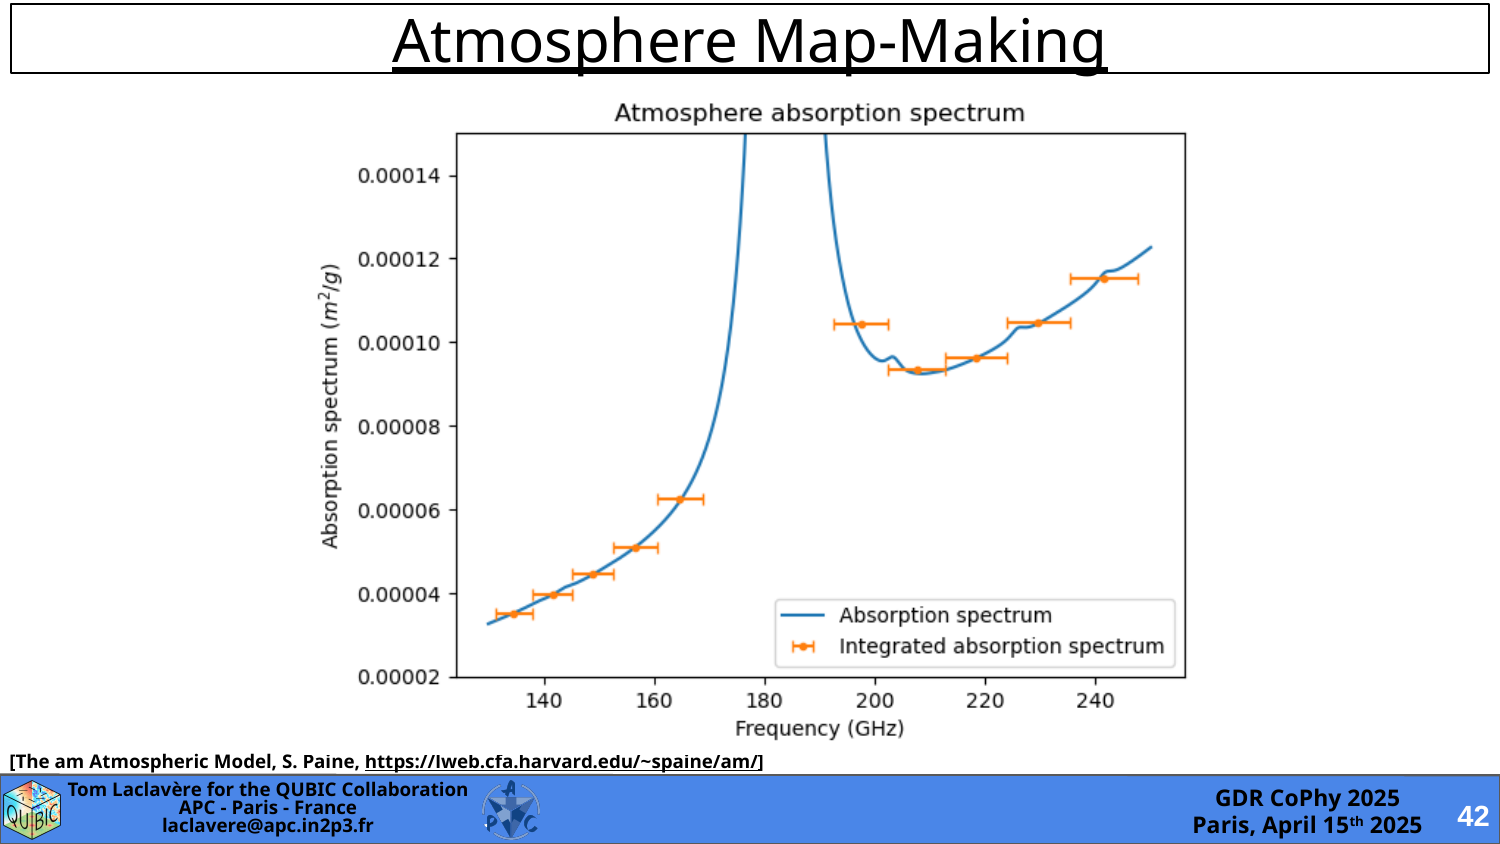

# Atmosphere Map-Making
[The am Atmospheric Model, S. Paine, https://lweb.cfa.harvard.edu/~spaine/am/]